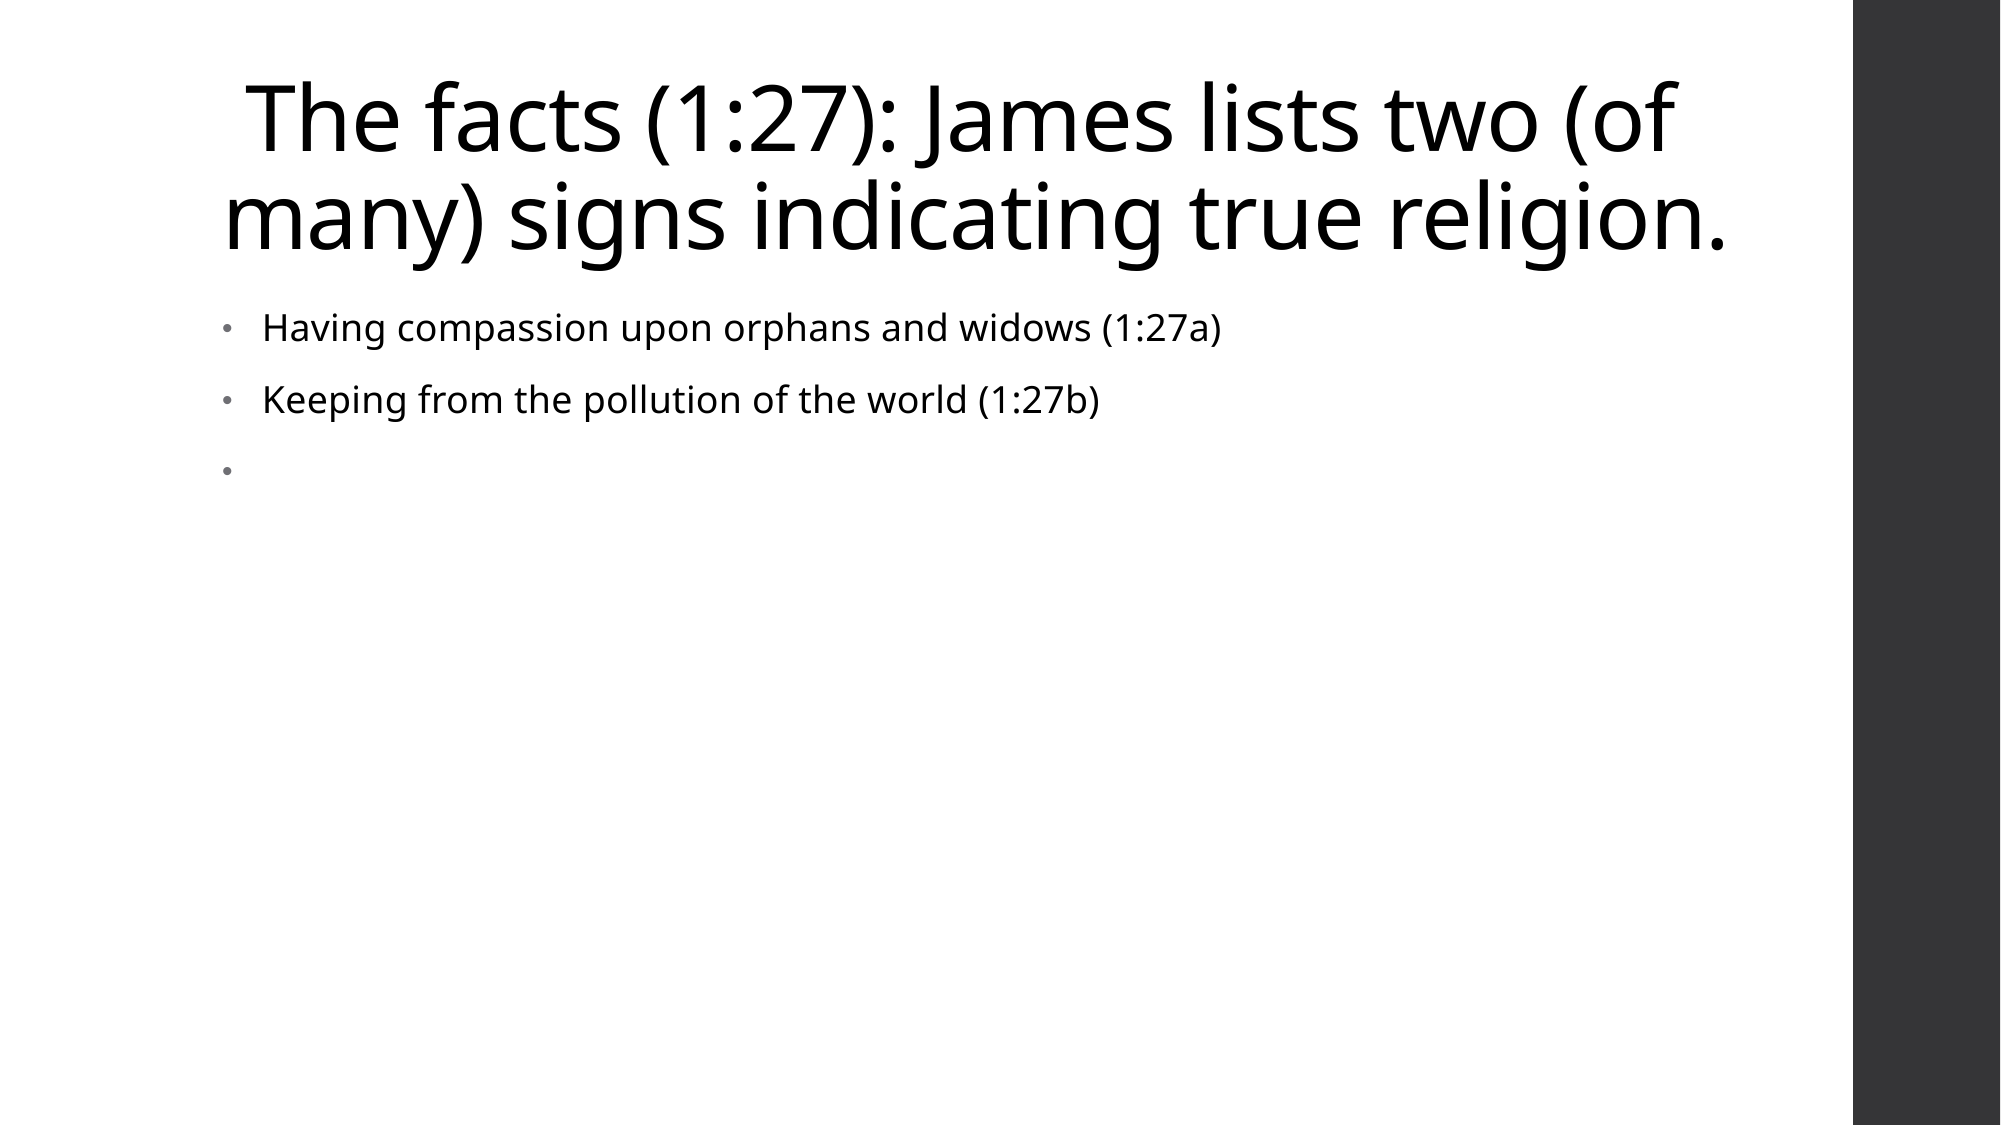

# The facts (1:27): James lists two (of many) signs indicating true religion.
 Having compassion upon orphans and widows (1:27a)
 Keeping from the pollution of the world (1:27b)